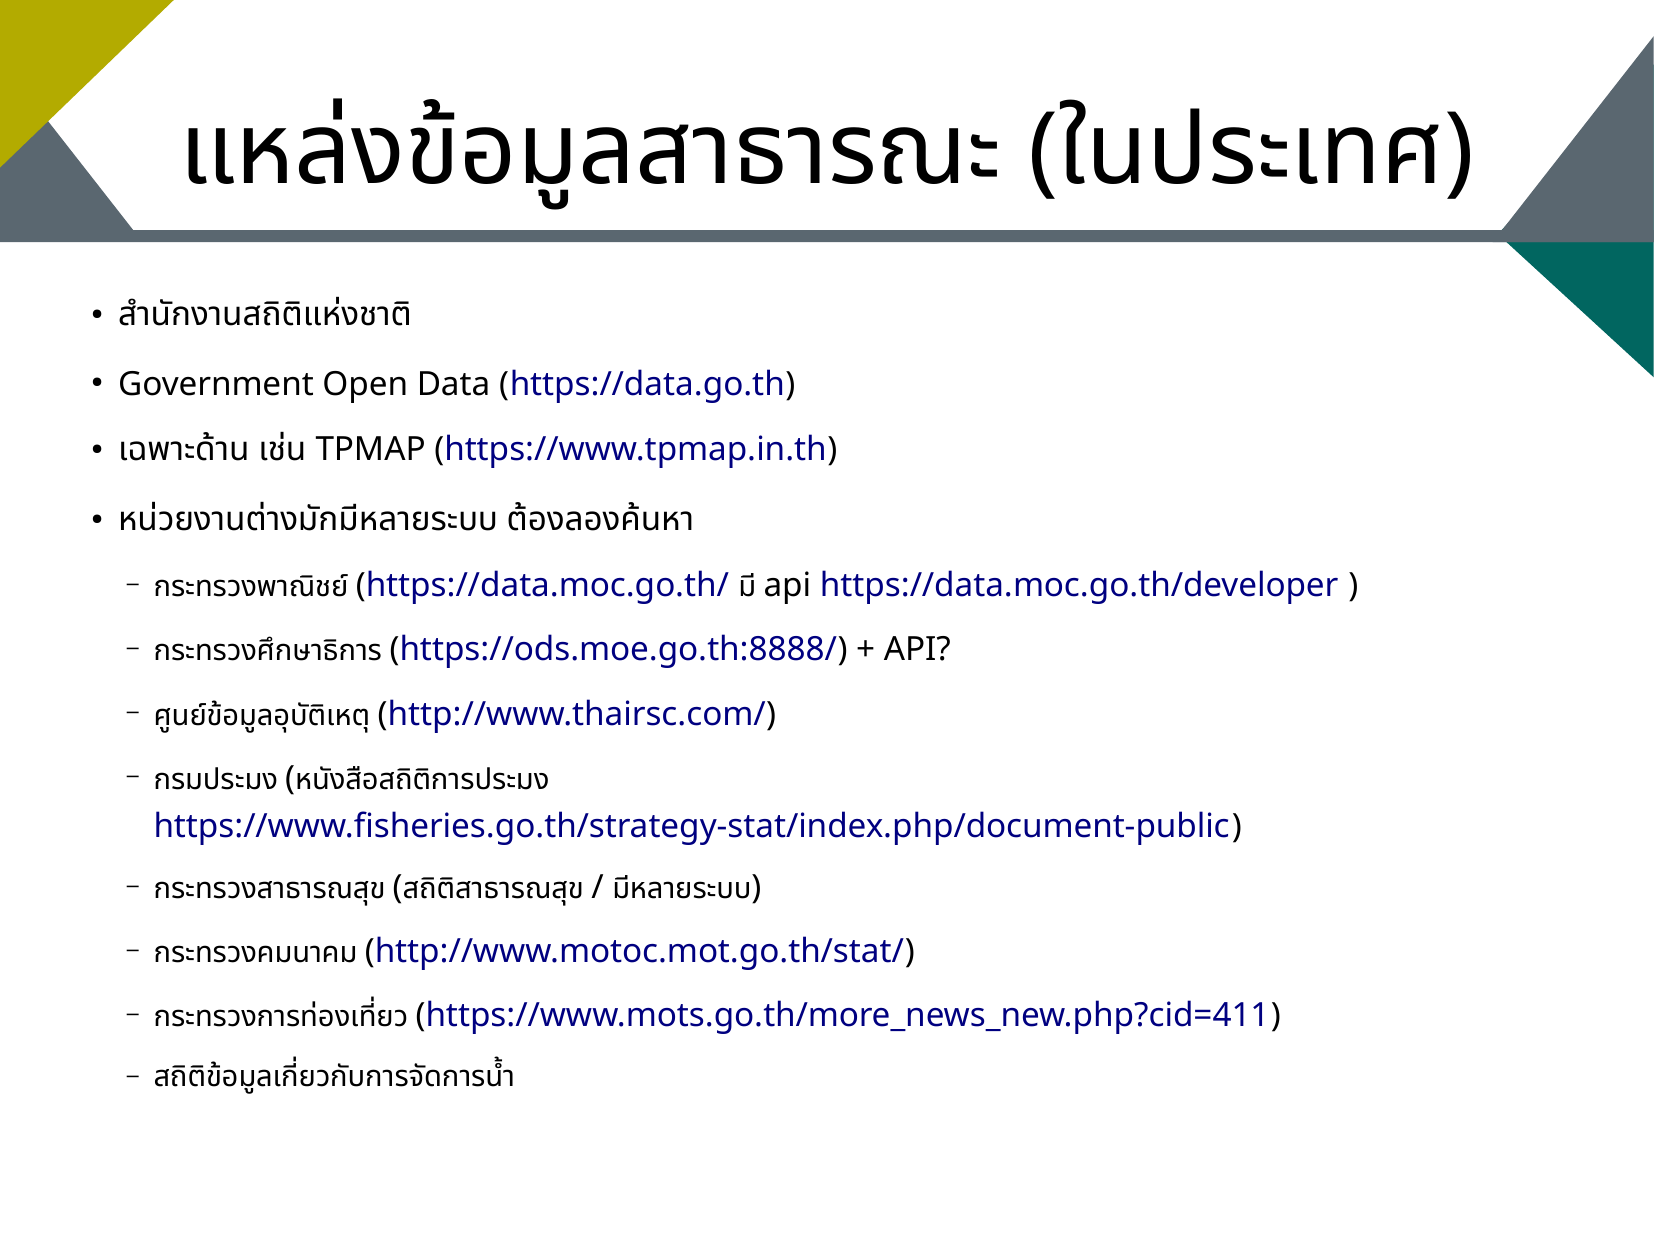

# แหล่งข้อมูลสาธารณะ (ในประเทศ)
สำนักงานสถิติแห่งชาติ
Government Open Data (https://data.go.th)
เฉพาะด้าน เช่น TPMAP (https://www.tpmap.in.th)
หน่วยงานต่างมักมีหลายระบบ ต้องลองค้นหา
กระทรวงพาณิชย์ (https://data.moc.go.th/ มี api https://data.moc.go.th/developer )
กระทรวงศึกษาธิการ (https://ods.moe.go.th:8888/) + API?
ศูนย์ข้อมูลอุบัติเหตุ (http://www.thairsc.com/)
กรมประมง (หนังสือสถิติการประมง https://www.fisheries.go.th/strategy-stat/index.php/document-public)
กระทรวงสาธารณสุข (สถิติสาธารณสุข / มีหลายระบบ)
กระทรวงคมนาคม (http://www.motoc.mot.go.th/stat/)
กระทรวงการท่องเที่ยว (https://www.mots.go.th/more_news_new.php?cid=411)
สถิติข้อมูลเกี่ยวกับการจัดการน้ำ